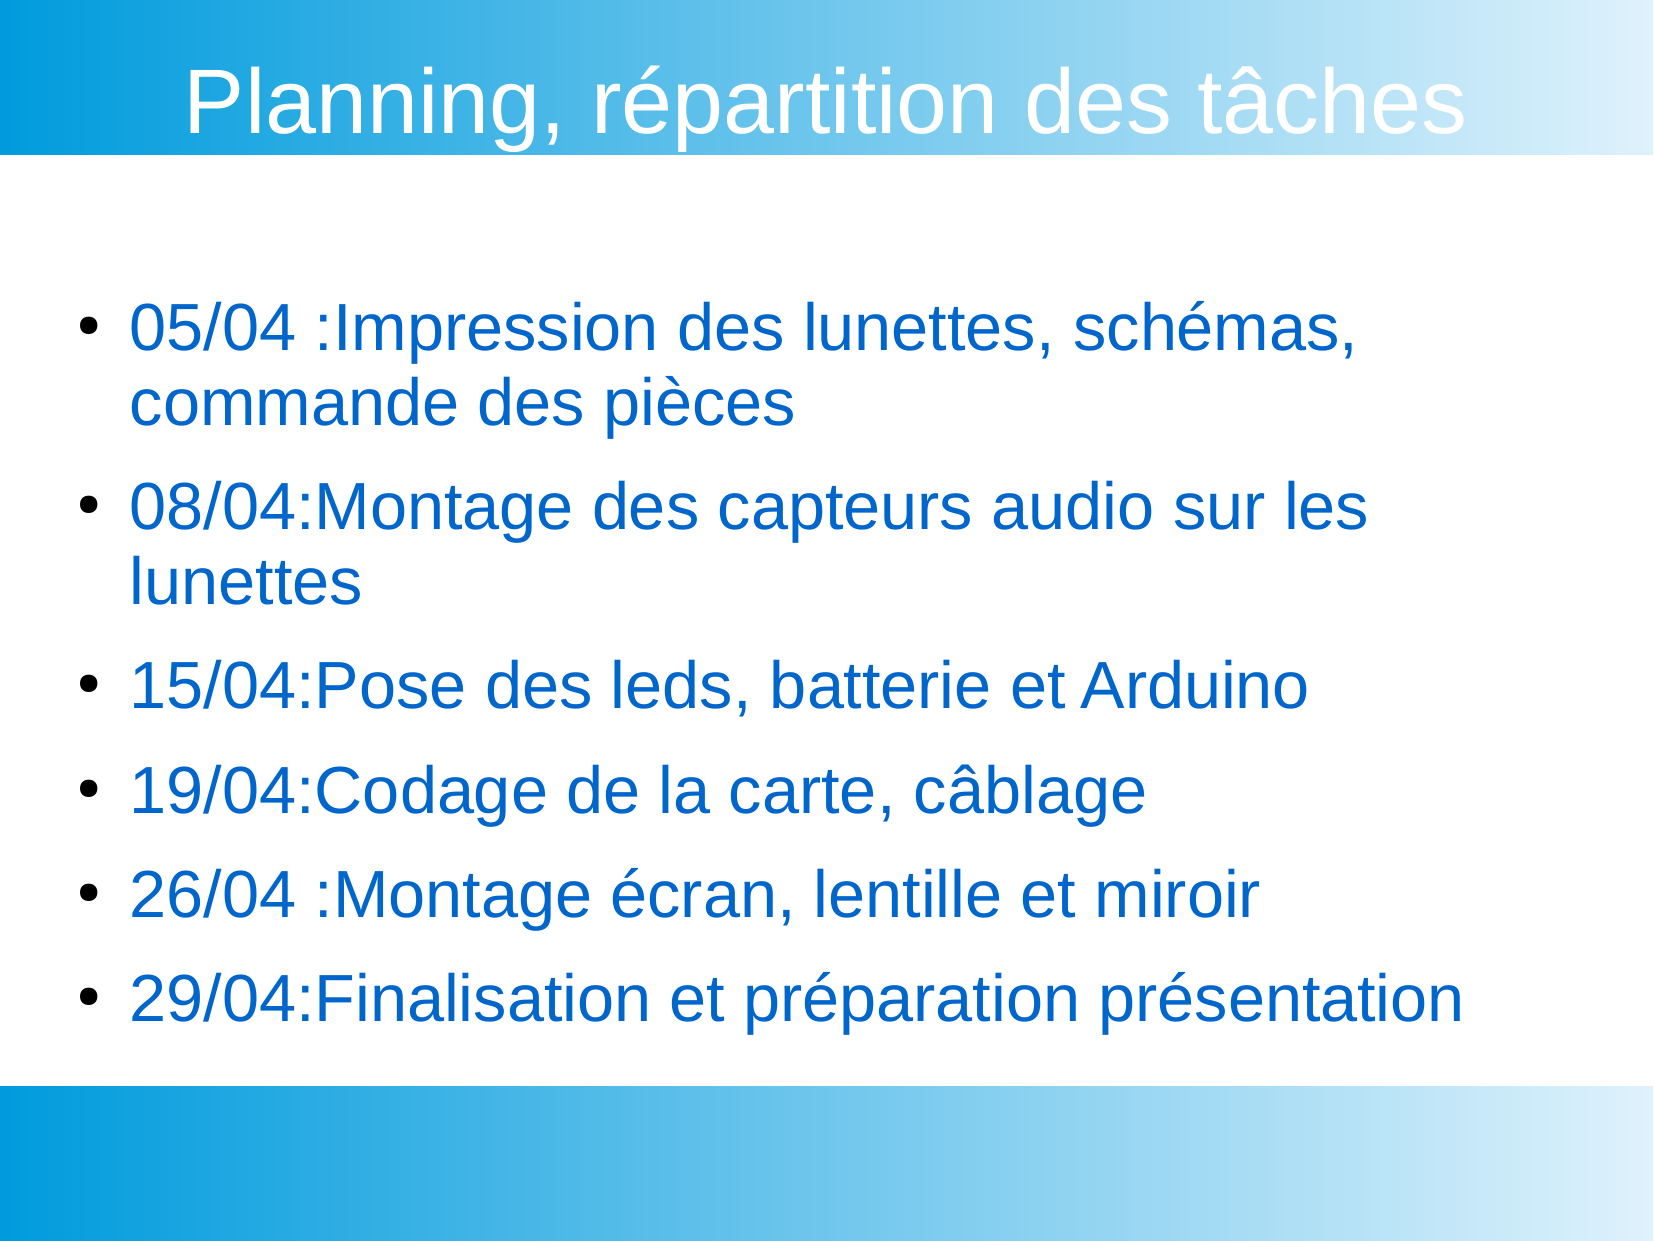

# Planning, répartition des tâches
05/04 :Impression des lunettes, schémas, commande des pièces
08/04:Montage des capteurs audio sur les lunettes
15/04:Pose des leds, batterie et Arduino
19/04:Codage de la carte, câblage
26/04 :Montage écran, lentille et miroir
29/04:Finalisation et préparation présentation